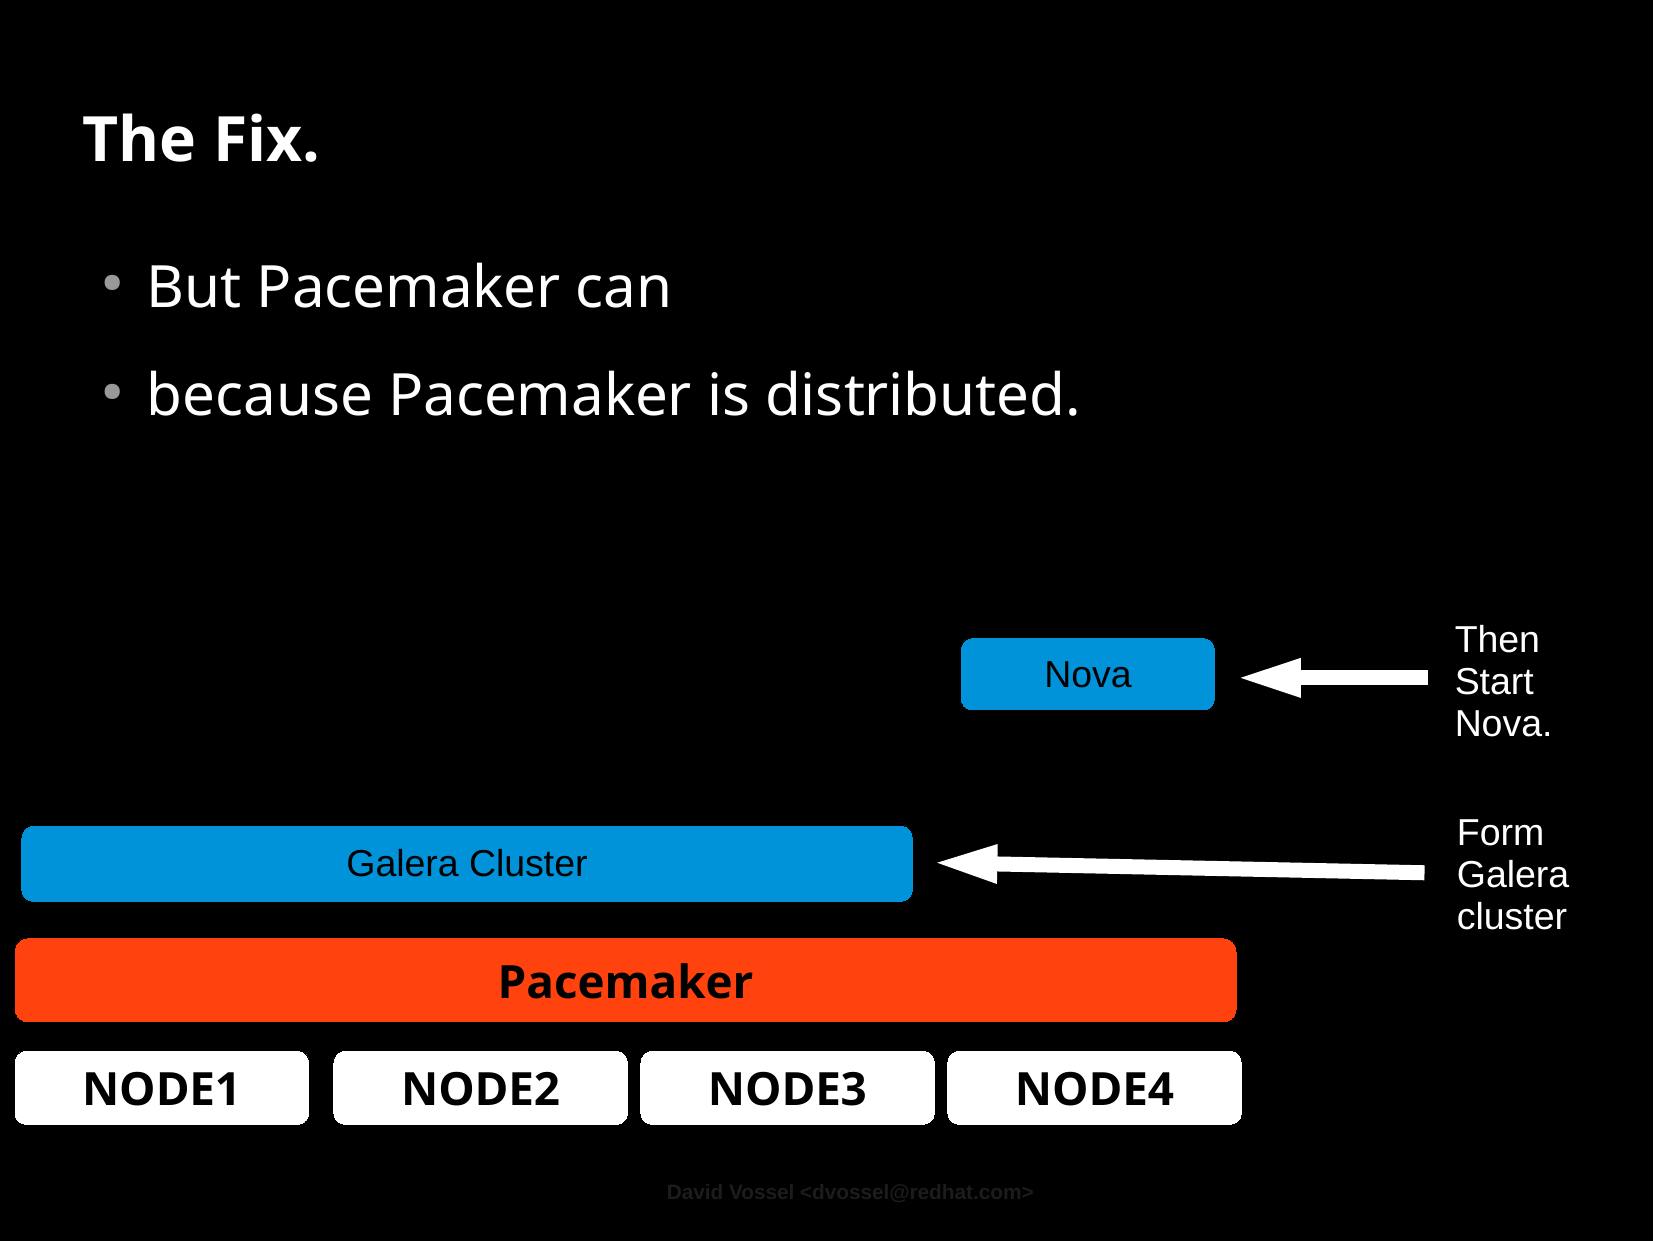

# The Fix.
But Pacemaker can
because Pacemaker is distributed.
Then Start Nova.
Nova
Form Galera cluster
Galera Cluster
Pacemaker
NODE1
NODE2
NODE3
NODE4